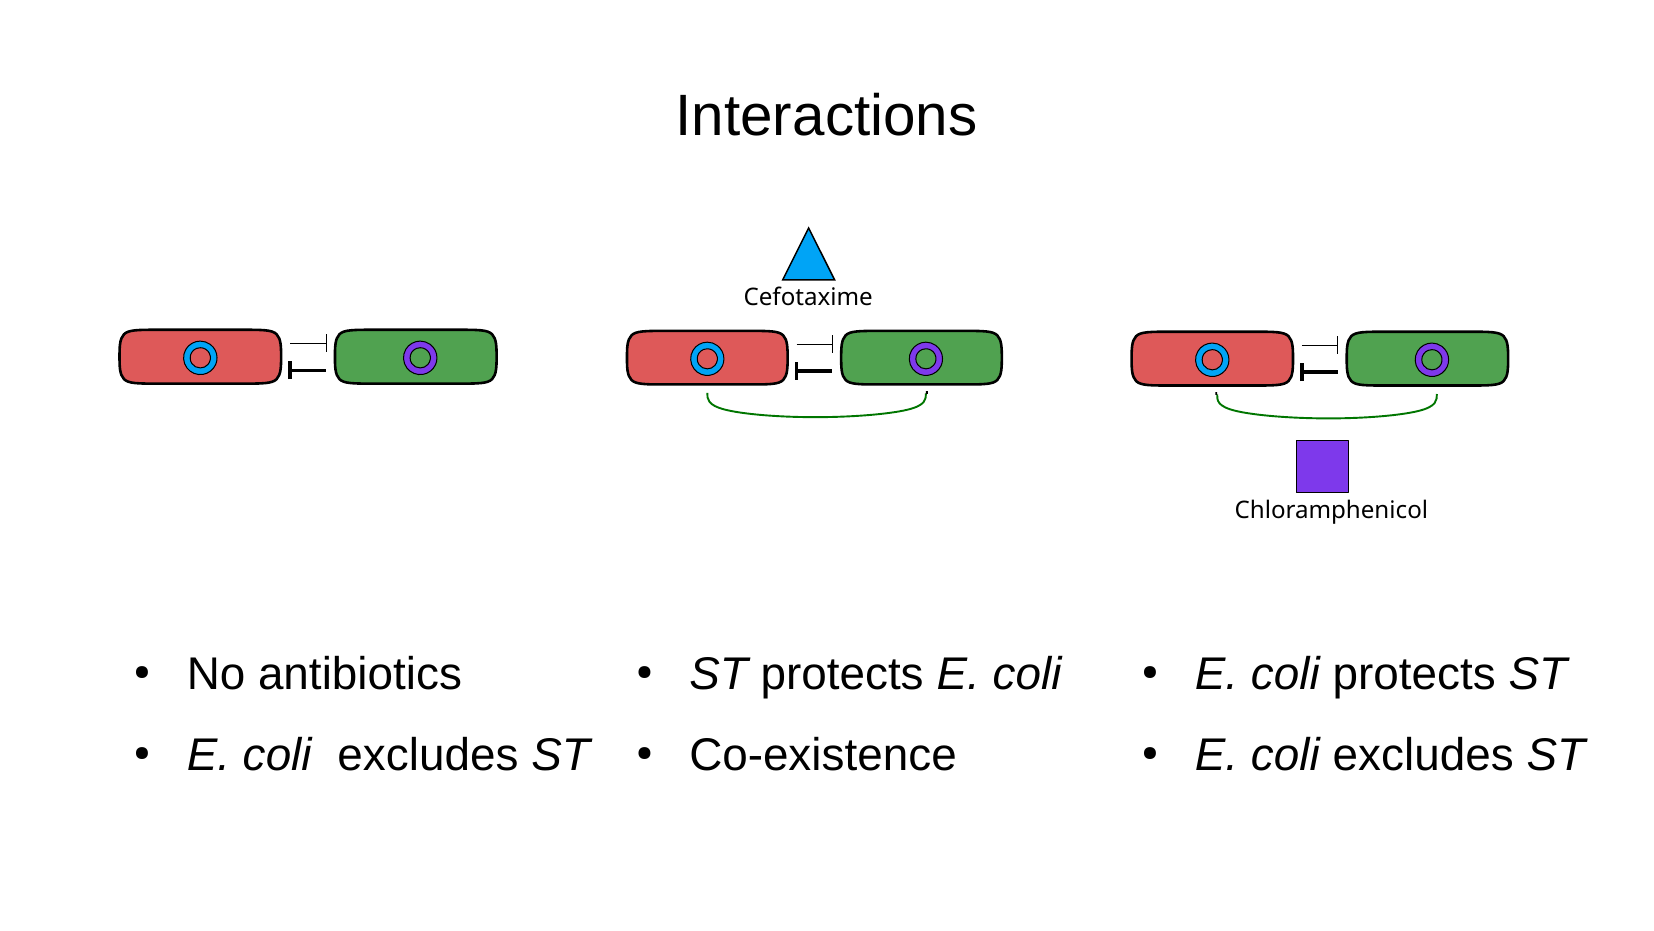

# Interactions
No antibiotics
E. coli excludes ST
ST protects E. coli
Co-existence
E. coli protects ST
E. coli excludes ST